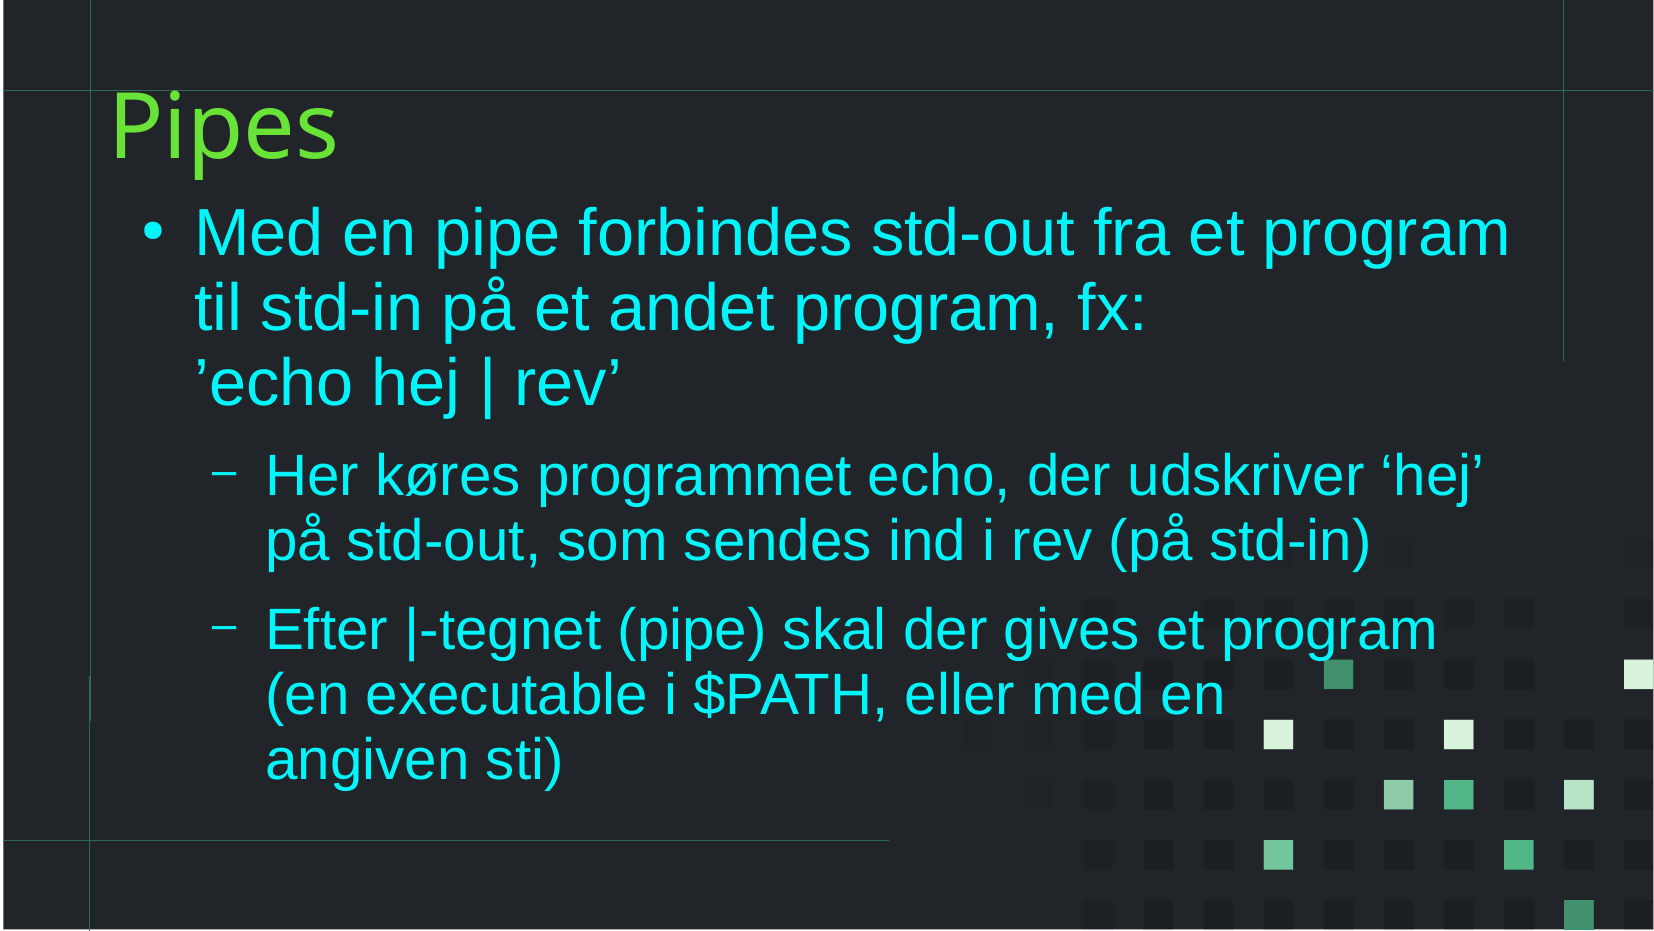

# Pipes
Med en pipe forbindes std-out fra et program til std-in på et andet program, fx:
’echo hej | rev’
Her køres programmet echo, der udskriver ‘hej’ på std-out, som sendes ind i rev (på std-in)
Efter |-tegnet (pipe) skal der gives et program (en executable i $PATH, eller med en
angiven sti)